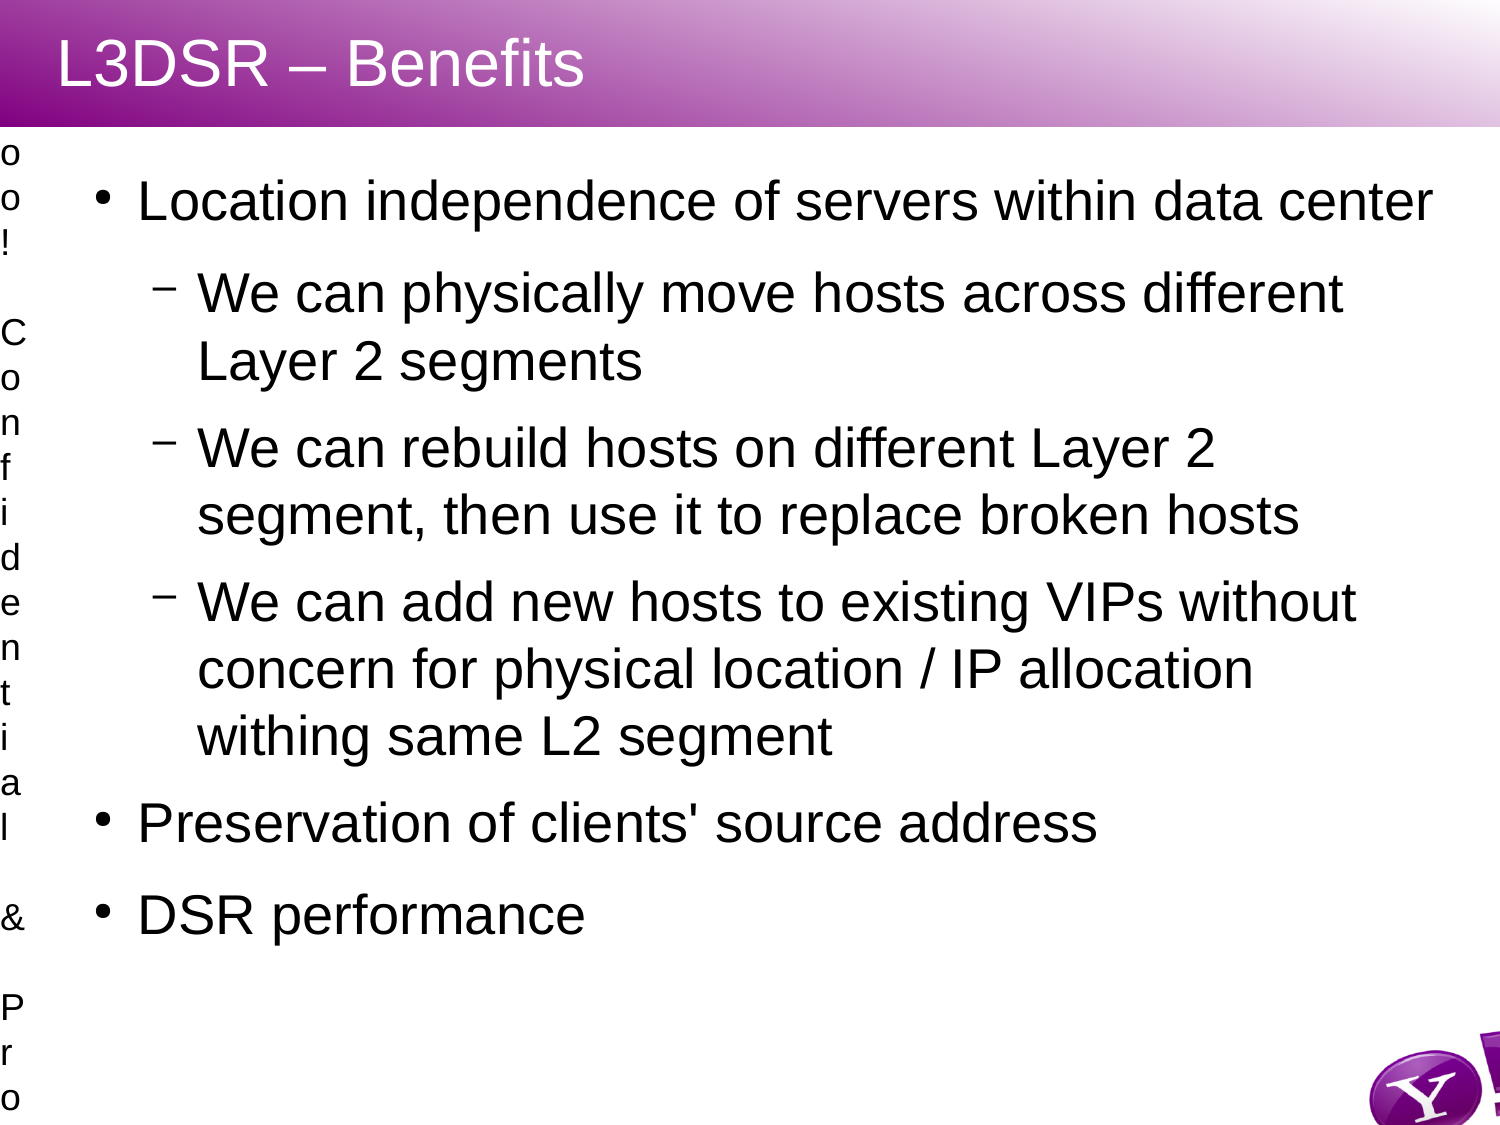

L3DSR – Benefits
16
#
Location independence of servers within data center
We can physically move hosts across different Layer 2 segments
We can rebuild hosts on different Layer 2 segment, then use it to replace broken hosts
We can add new hosts to existing VIPs without concern for physical location / IP allocation withing same L2 segment
Preservation of clients' source address
DSR performance